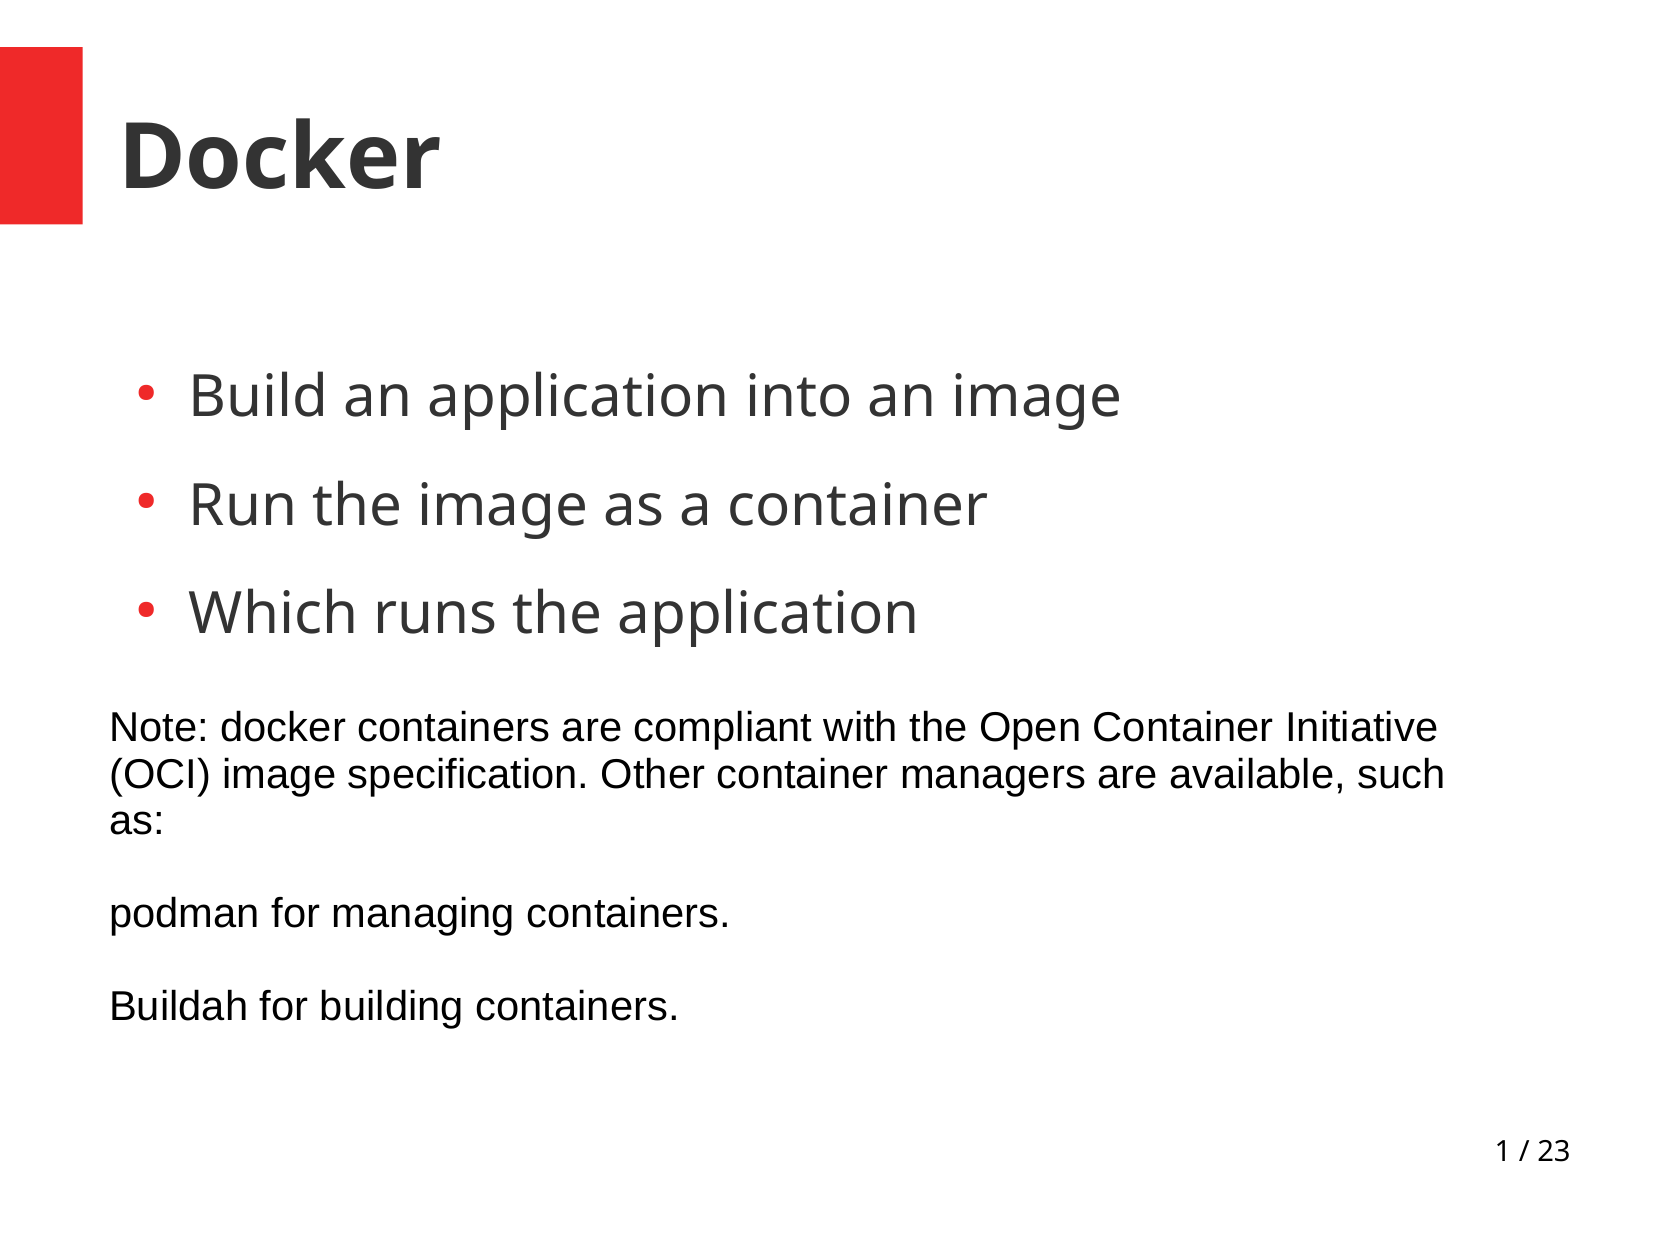

# Docker
Build an application into an image
Run the image as a container
Which runs the application
Note: docker containers are compliant with the Open Container Initiative (OCI) image specification. Other container managers are available, such as:
podman for managing containers.
Buildah for building containers.
1